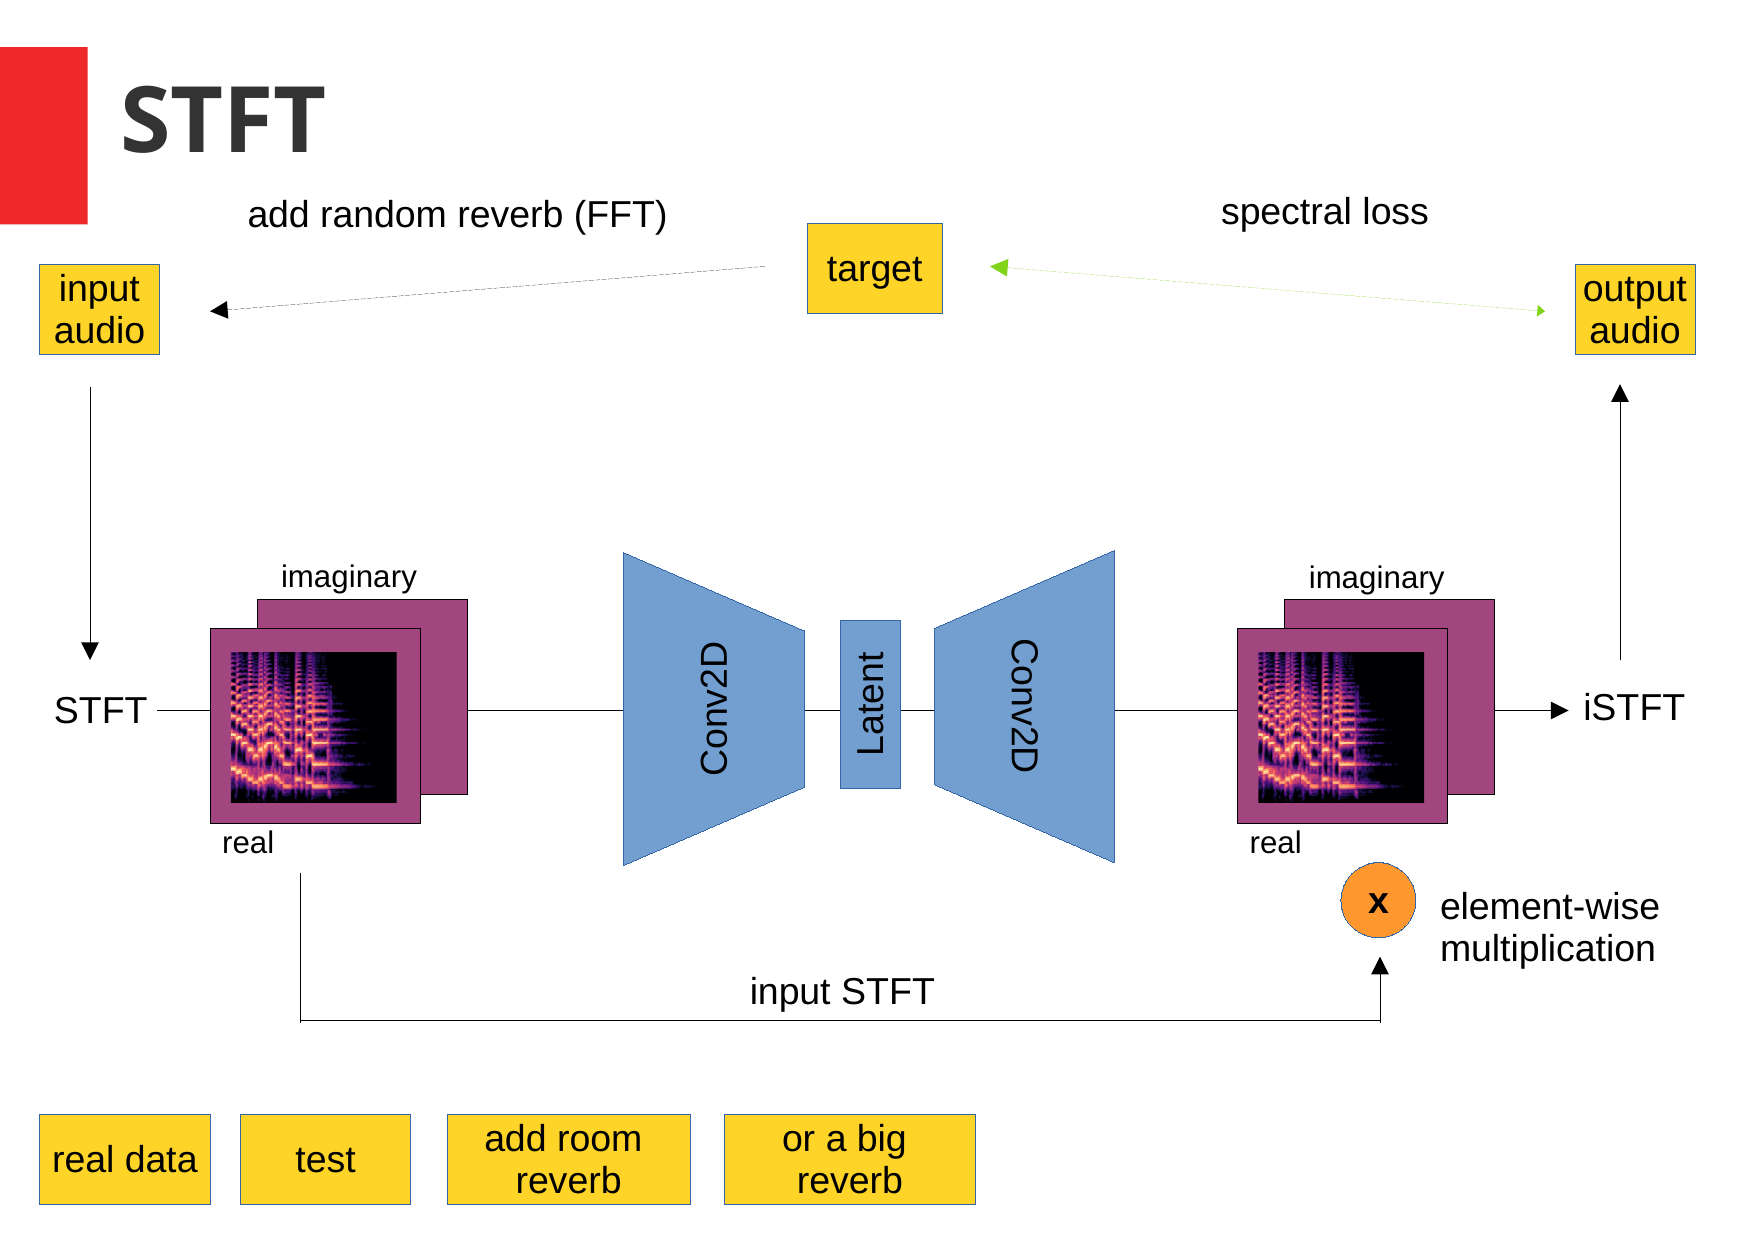

# STFT
spectral loss
add random reverb (FFT)
target
input
audio
output
audio
imaginary
imaginary
iSTFT
STFT
real
real
x
element-wise
multiplication
real data
test
add room
reverb
or a big
reverb
Conv2D
Conv2D
Latent
input STFT